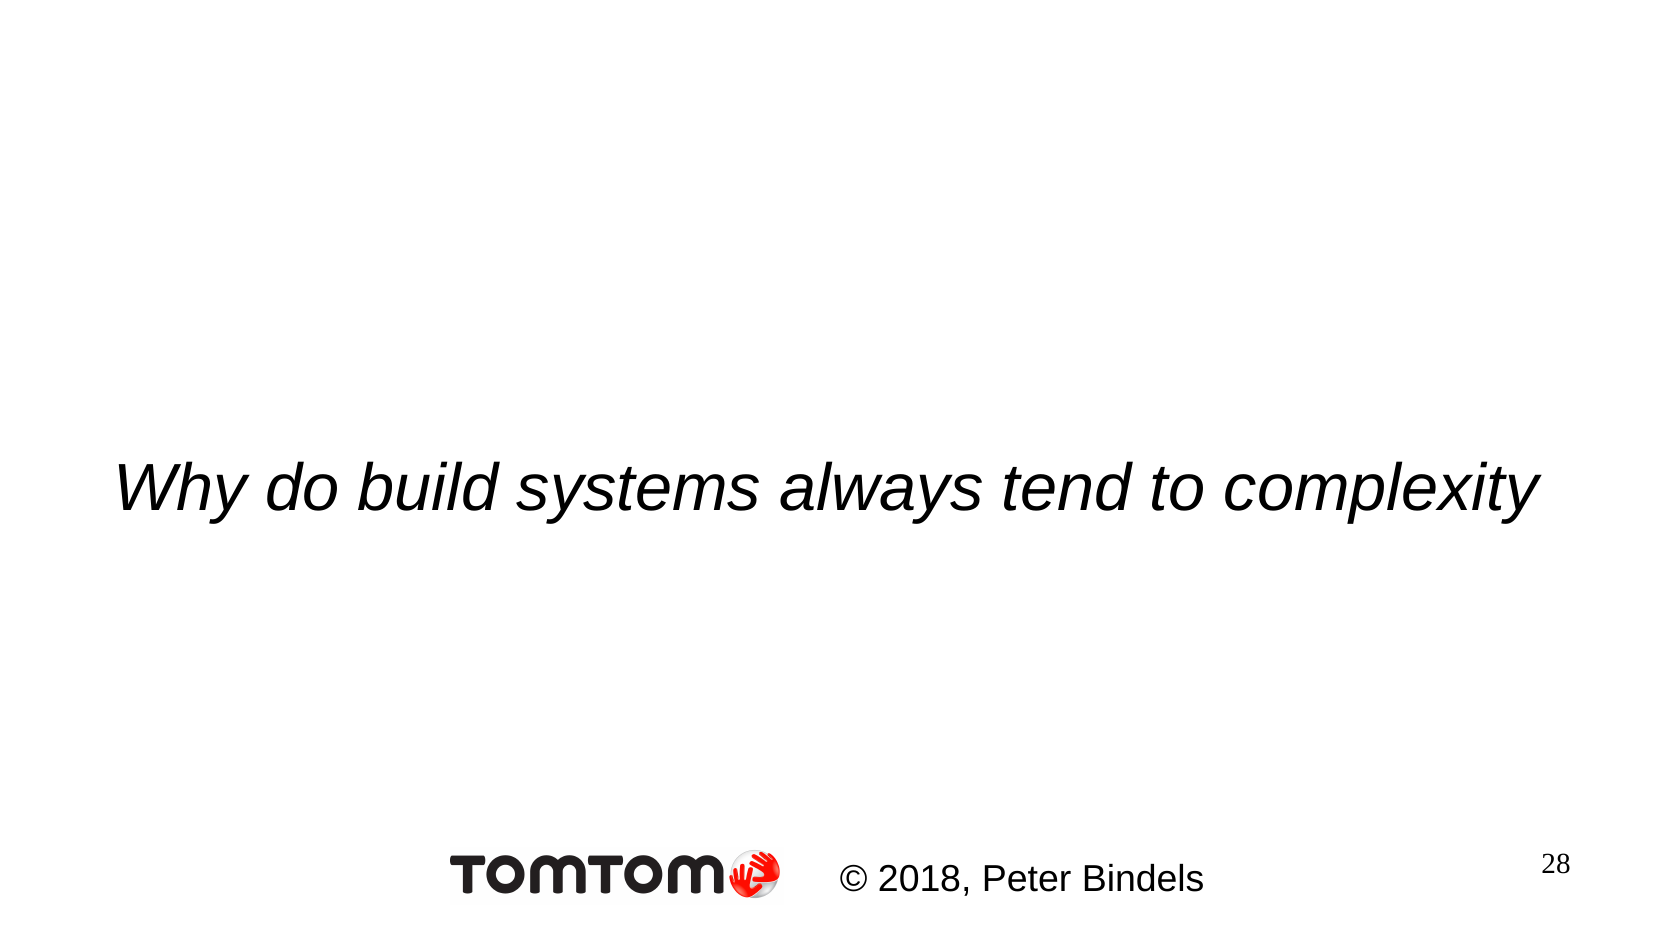

#
Why do build systems always tend to complexity
28